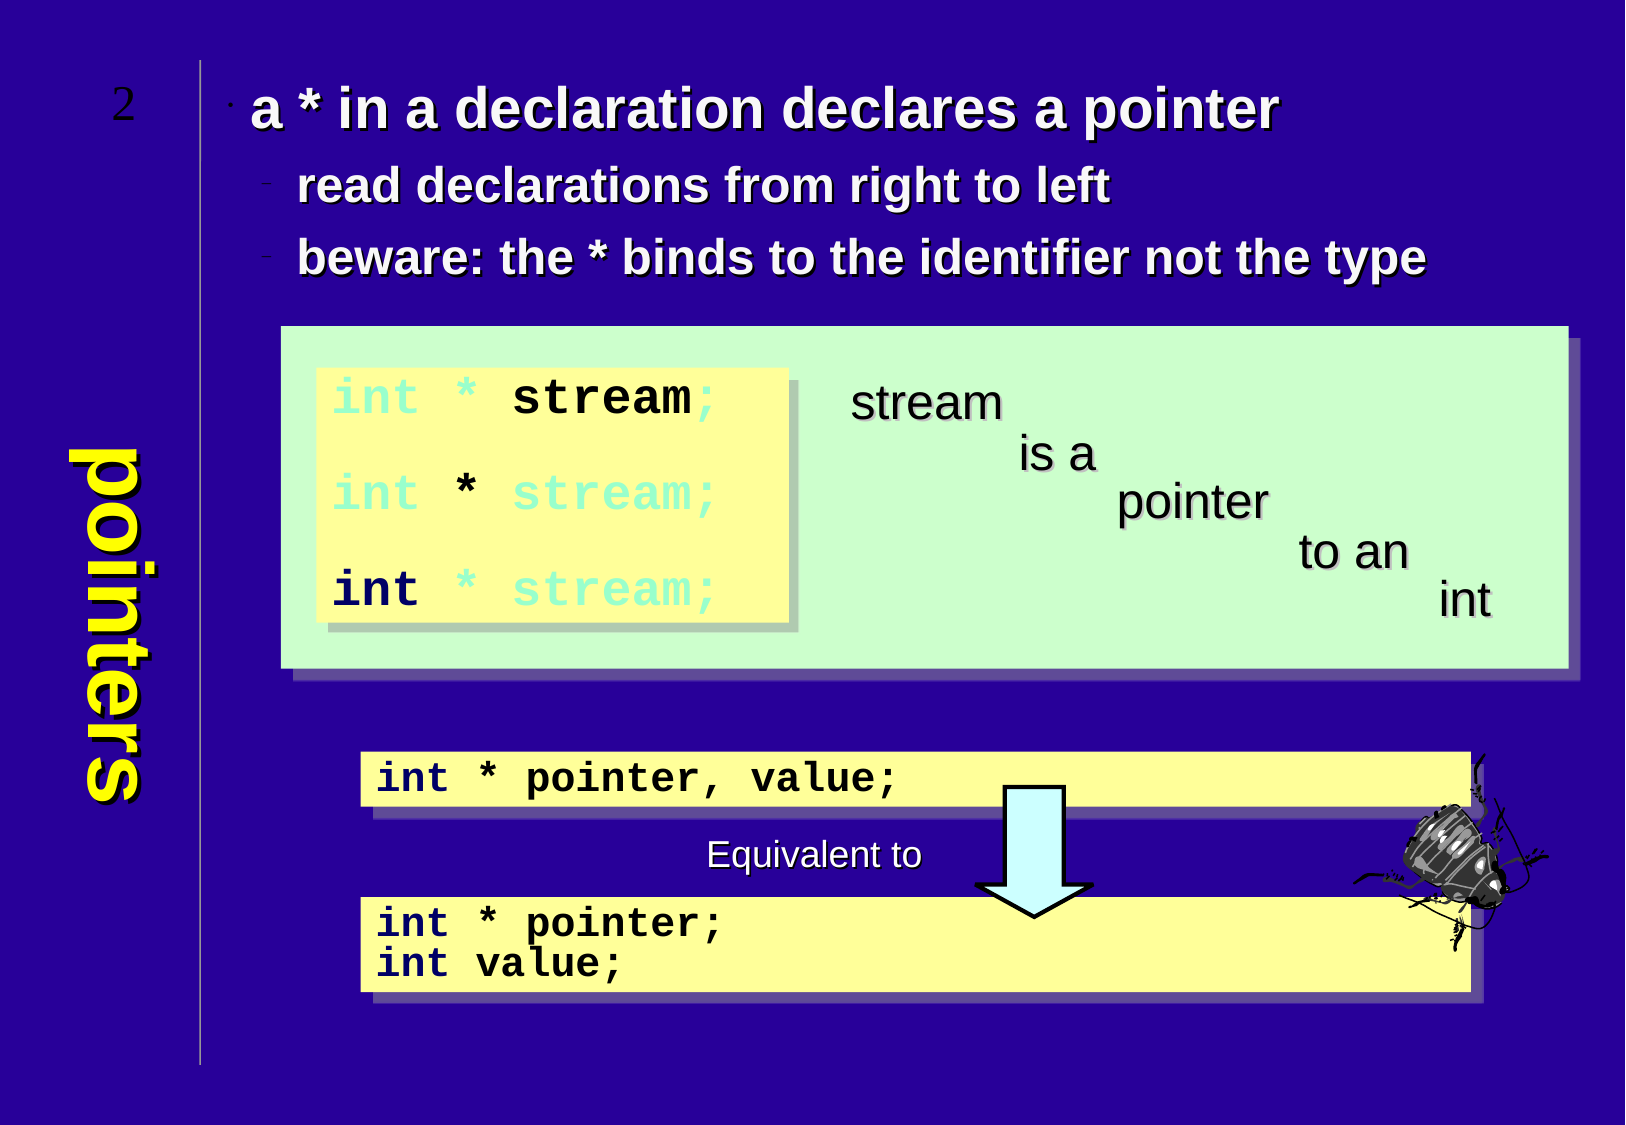

2
 a * in a declaration declares a pointer
read declarations from right to left
beware: the * binds to the identifier not the type
# pointers
stream
int * stream;
int * stream;
int * stream;
 is a
 pointer
 to an
 int
int * pointer, value;
Equivalent to
int * pointer;
int value;